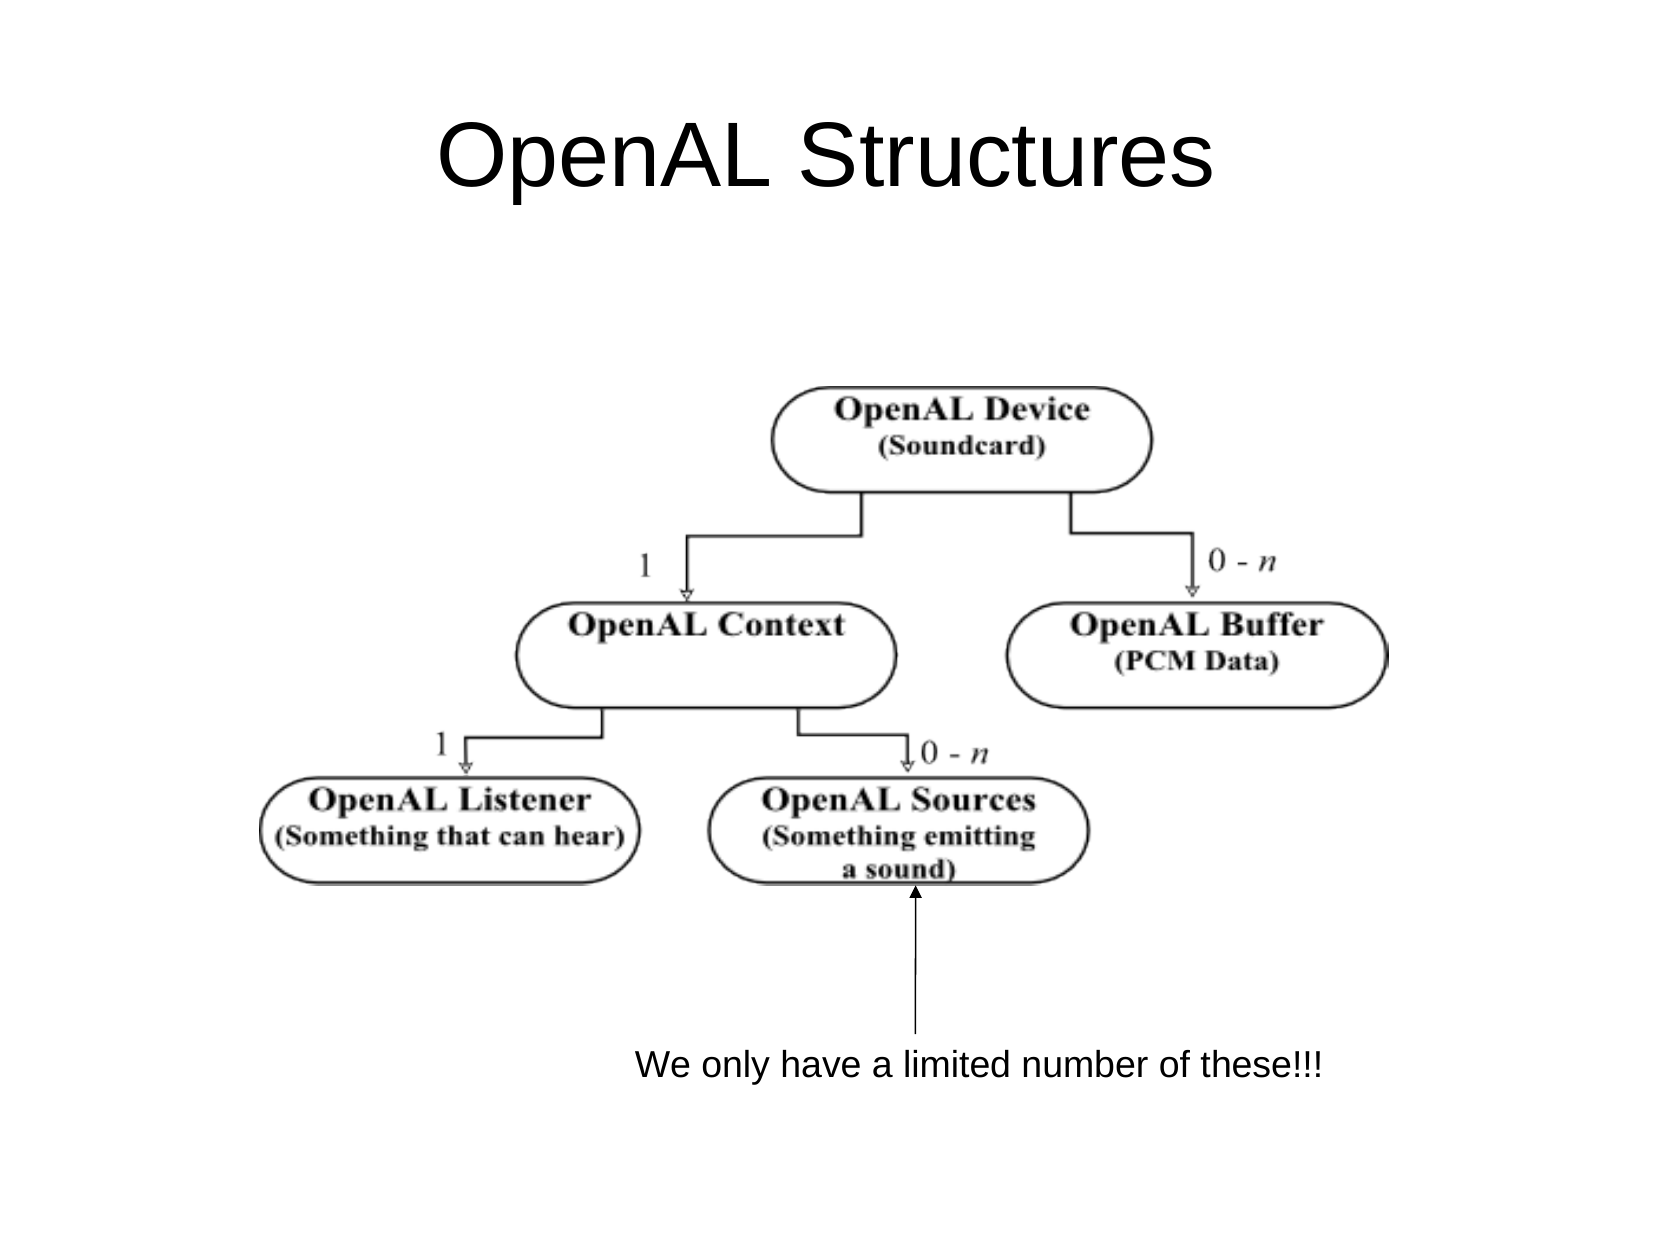

# OpenAL Structures
We only have a limited number of these!!!